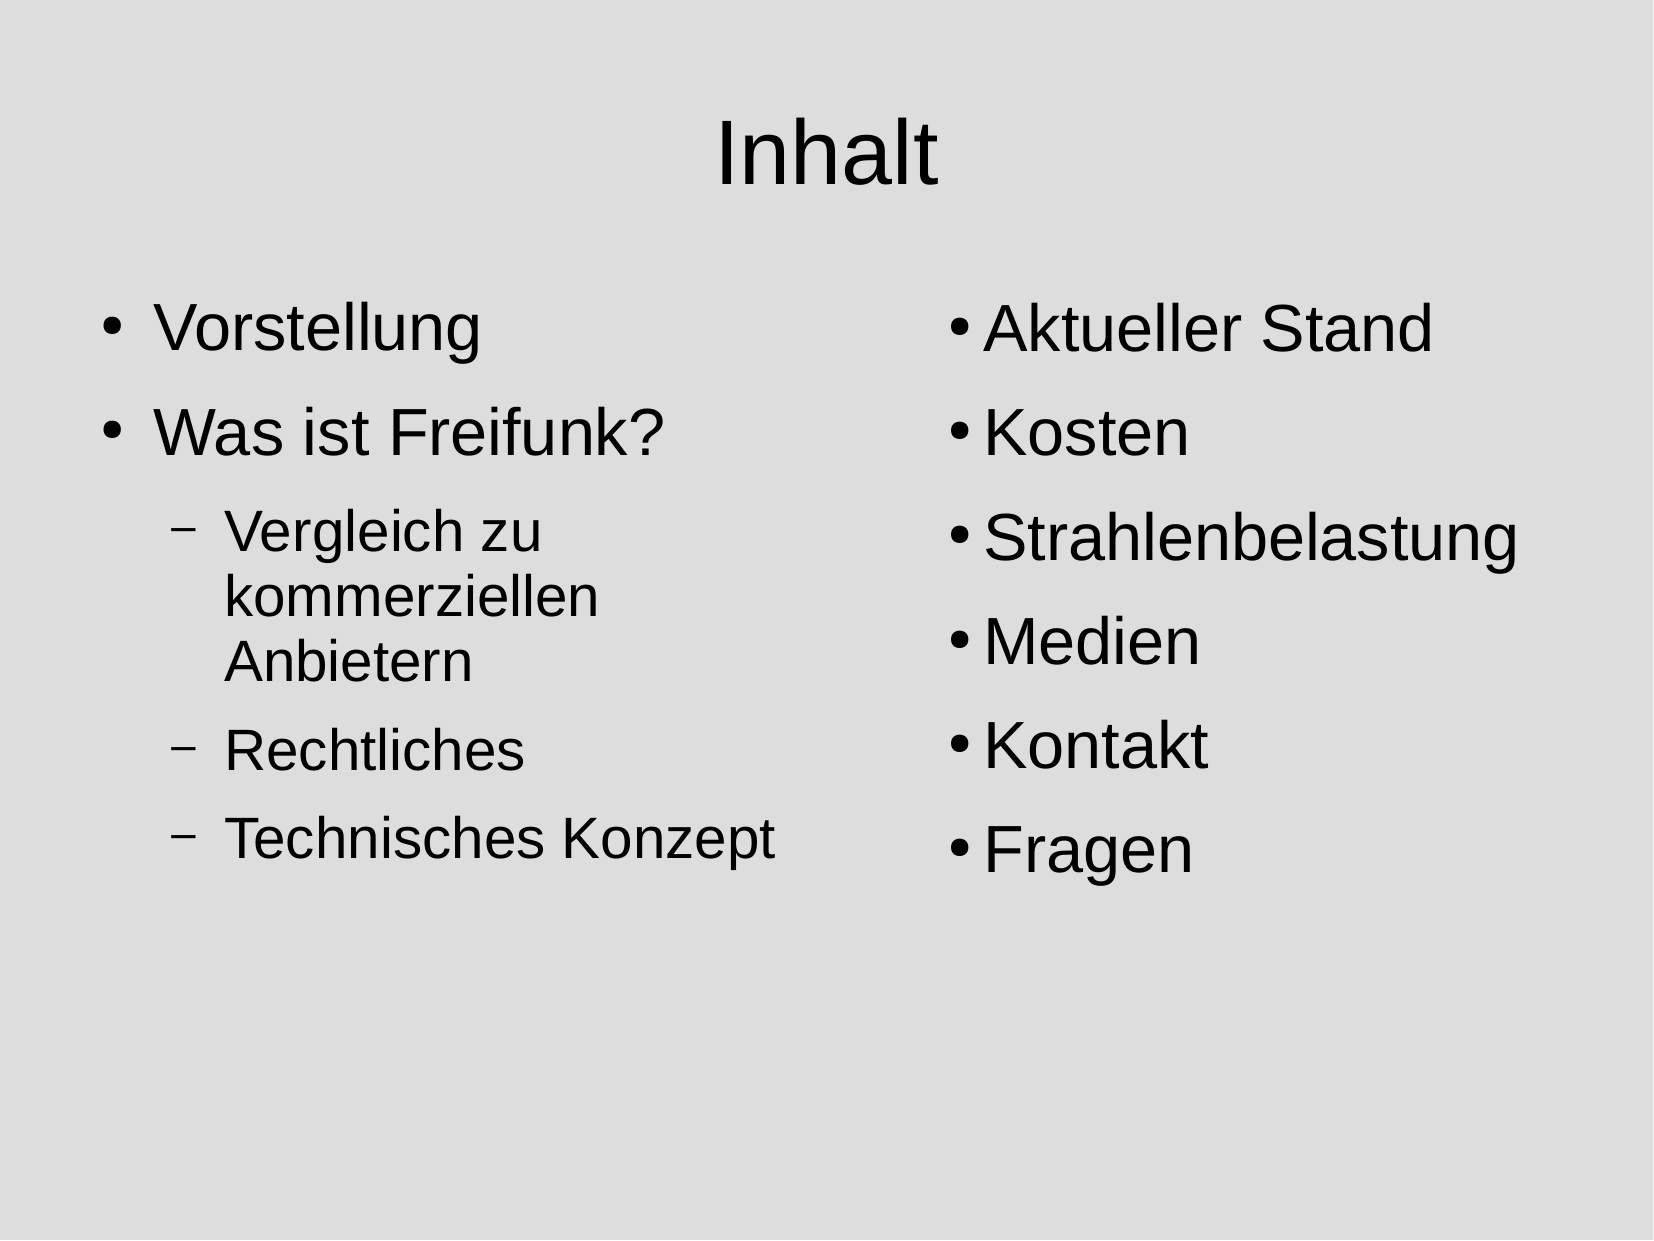

# Inhalt
Aktueller Stand
Kosten
Strahlenbelastung
Medien
Kontakt
Fragen
Vorstellung
Was ist Freifunk?
Vergleich zu kommerziellen Anbietern
Rechtliches
Technisches Konzept